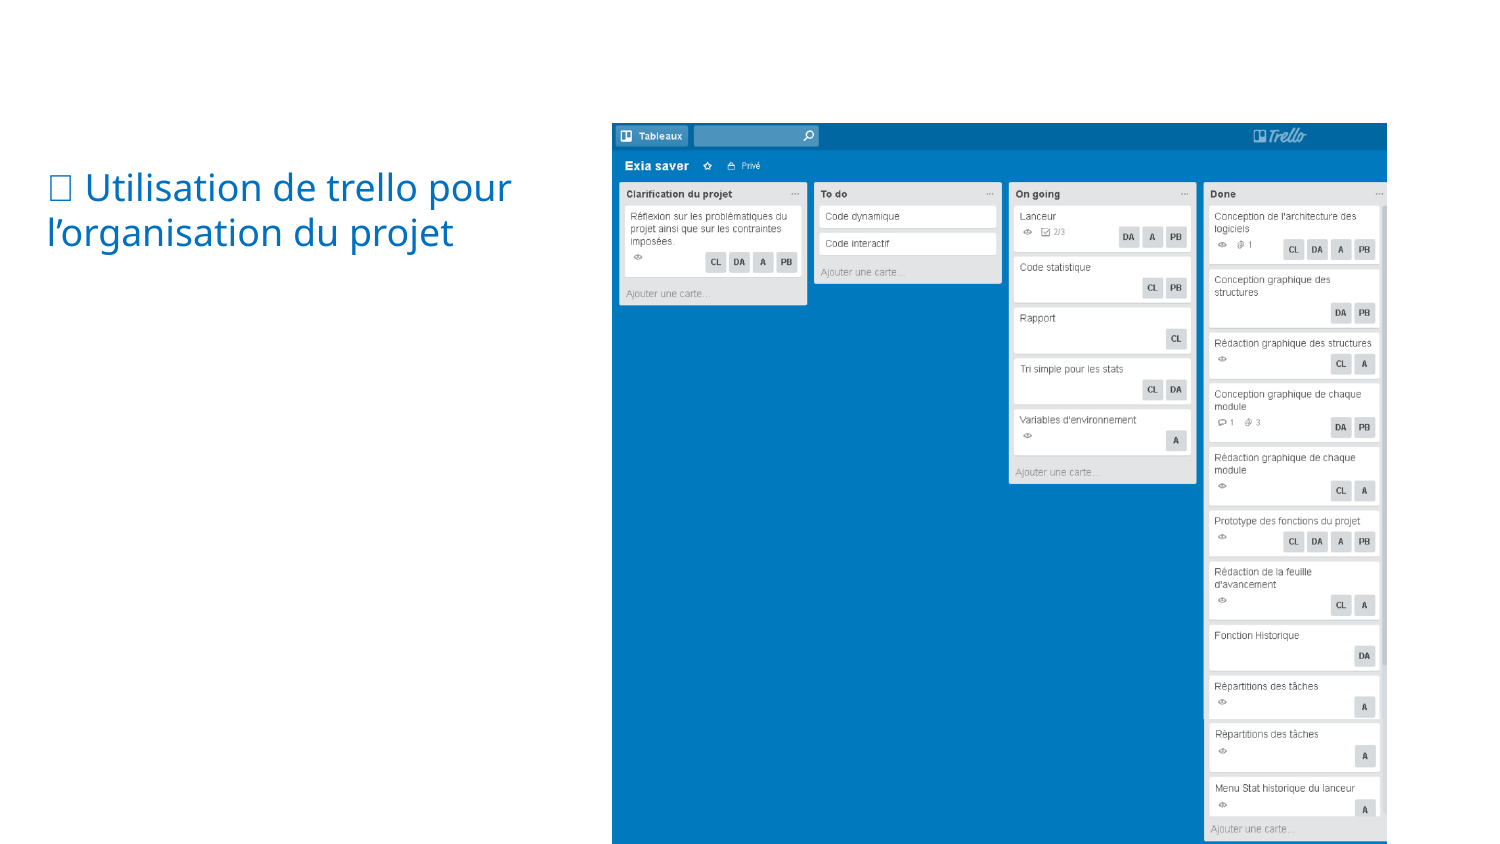

# II. Organisation du projet
 Utilisation de trello pour l’organisation du projet